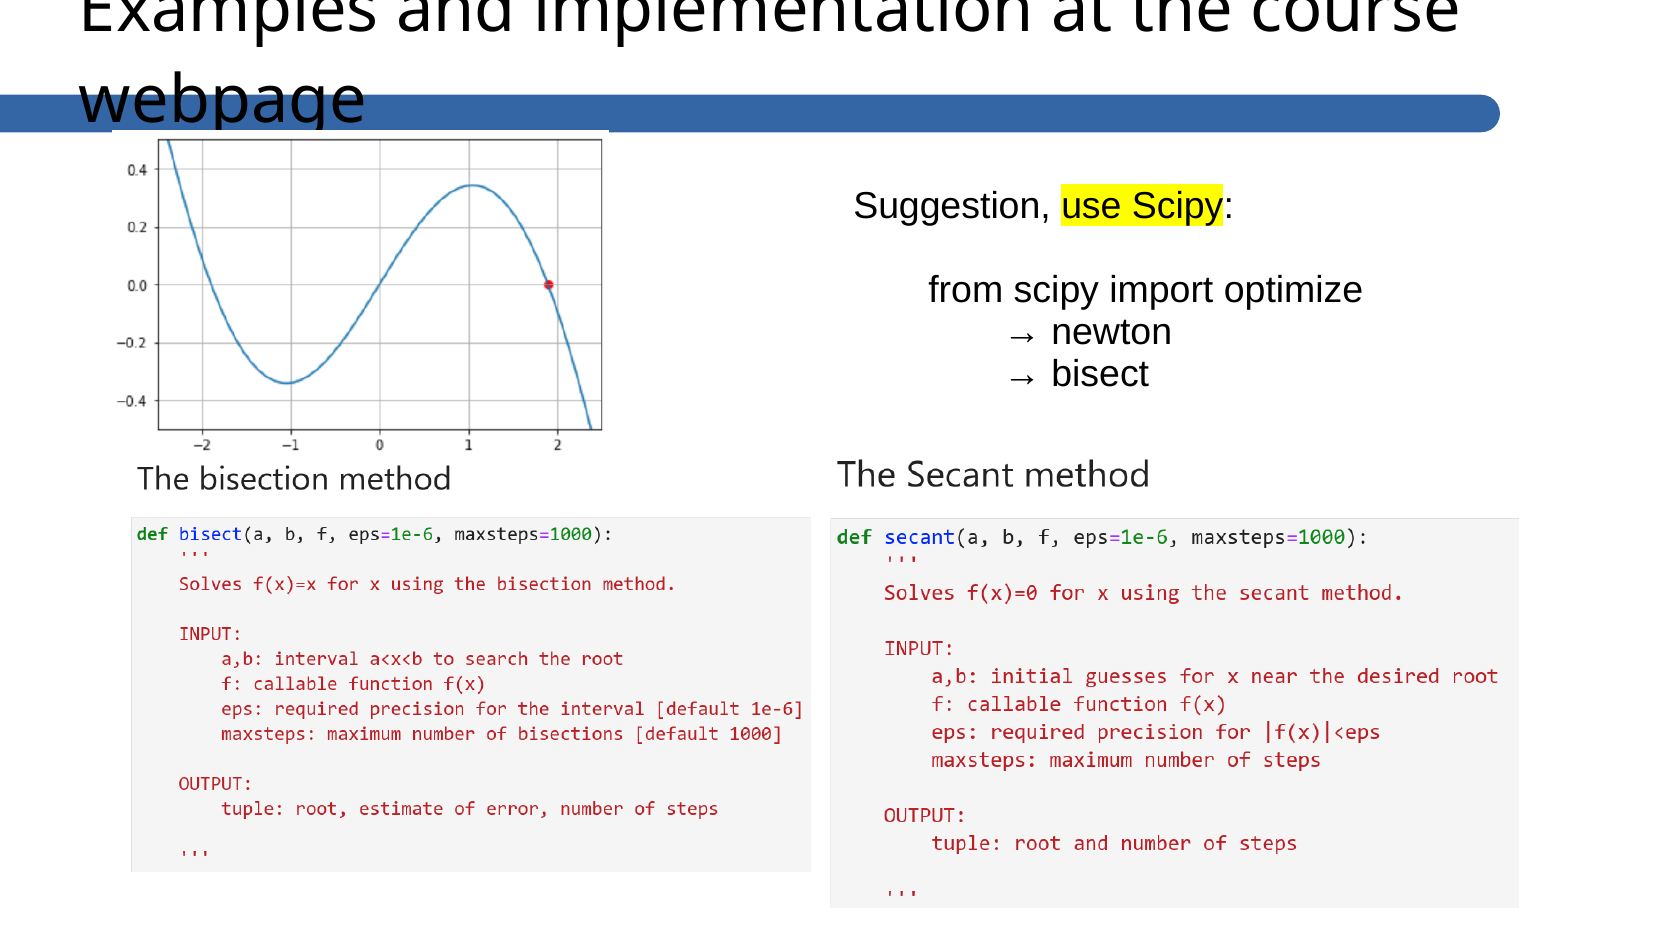

# Examples and implementation at the course webpage
Suggestion, use Scipy:
	from scipy import optimize
		→ newton
		→ bisect